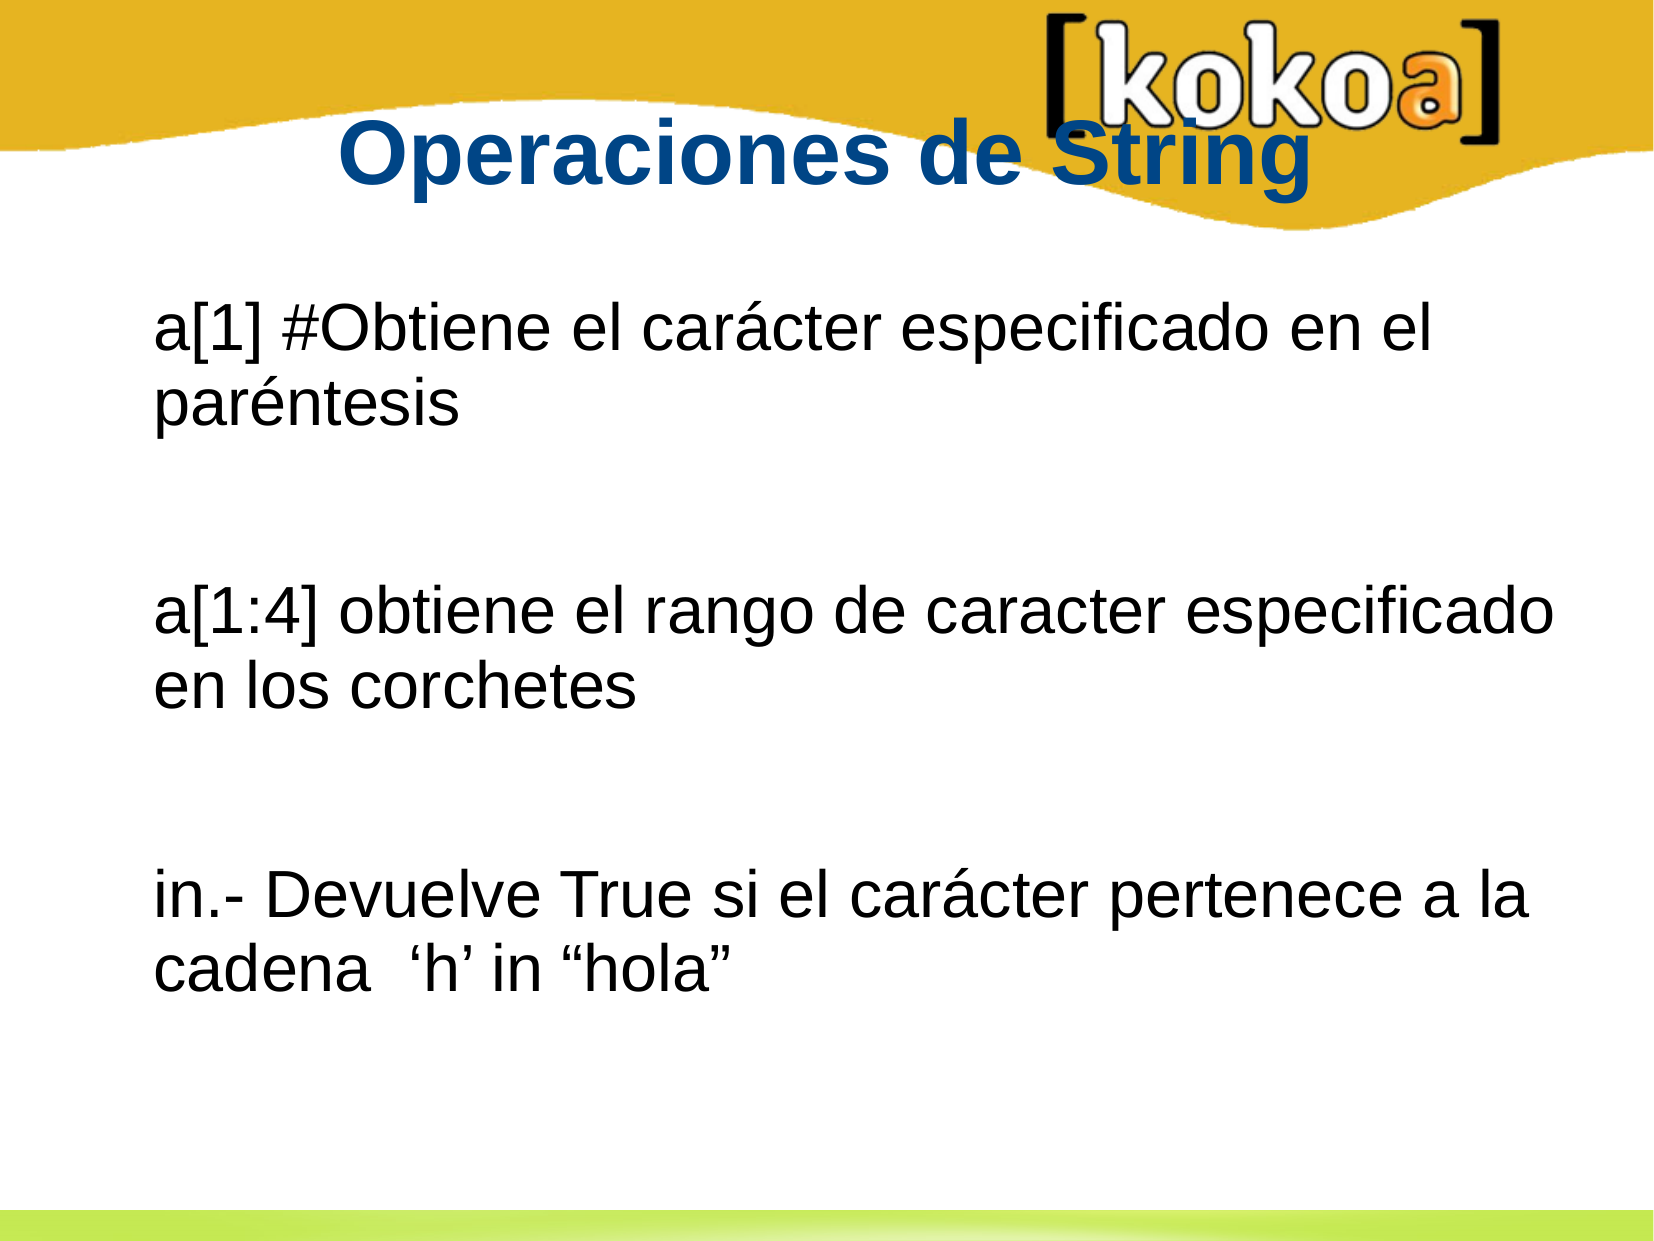

# Operaciones de String
a[1] #Obtiene el carácter especificado en el paréntesis
a[1:4] obtiene el rango de caracter especificado en los corchetes
in.- Devuelve True si el carácter pertenece a la cadena ‘h’ in “hola”